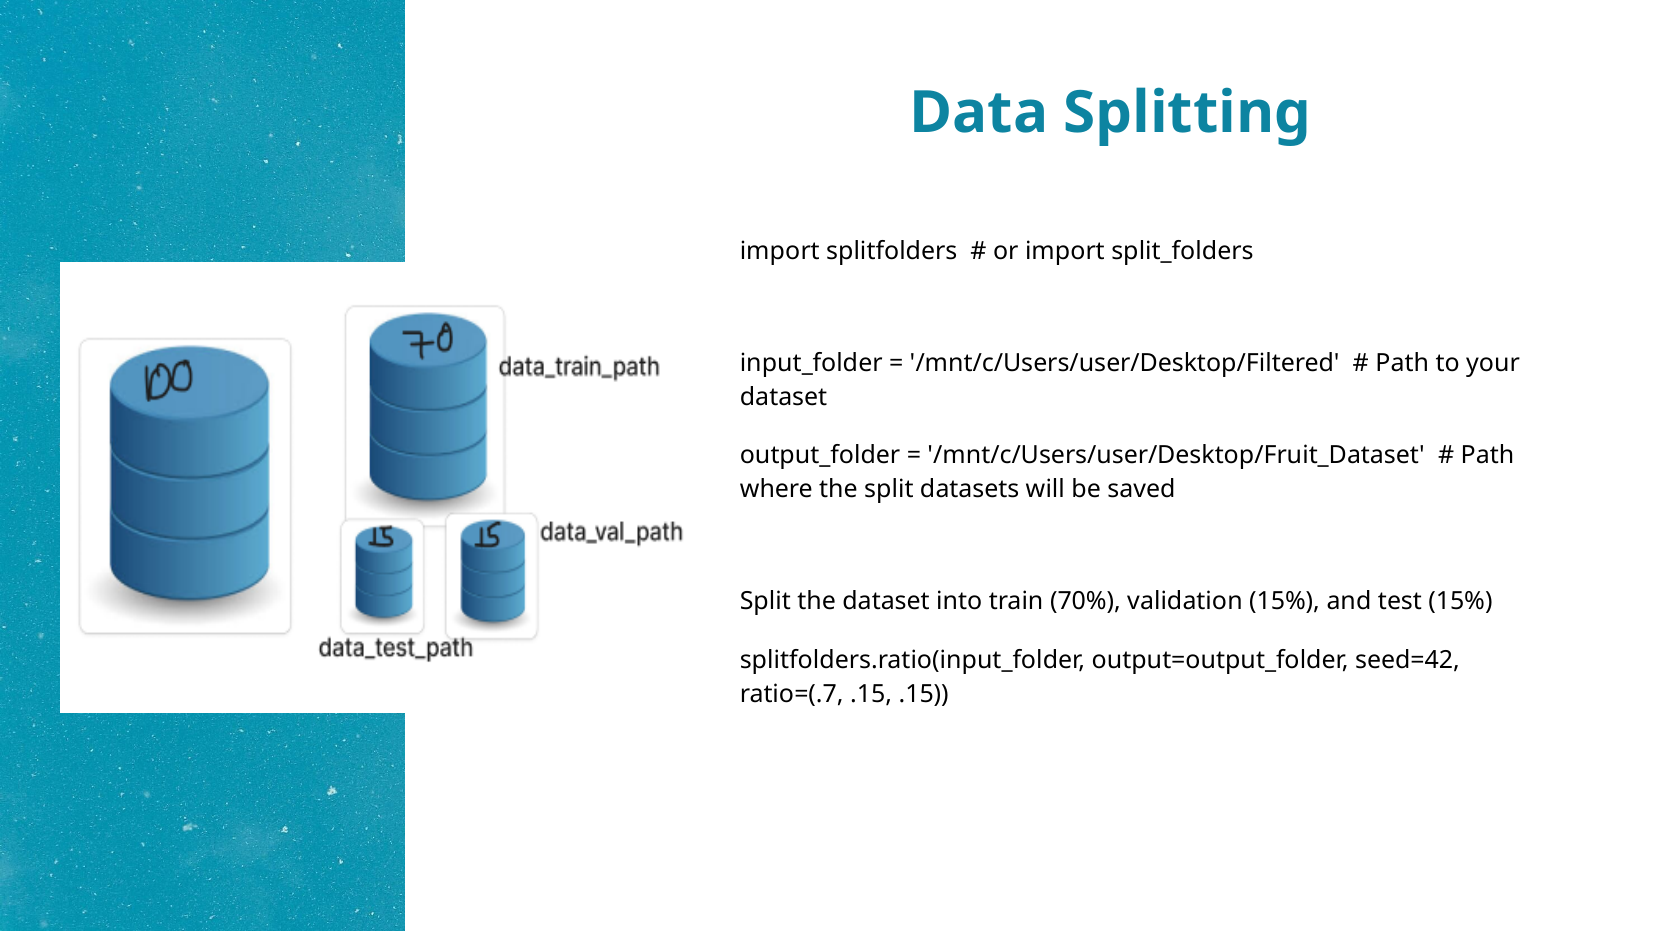

# Data Splitting
import splitfolders  # or import split_folders
input_folder = '/mnt/c/Users/user/Desktop/Filtered'  # Path to your dataset
output_folder = '/mnt/c/Users/user/Desktop/Fruit_Dataset'  # Path where the split datasets will be saved
Split the dataset into train (70%), validation (15%), and test (15%)
splitfolders.ratio(input_folder, output=output_folder, seed=42, ratio=(.7, .15, .15))